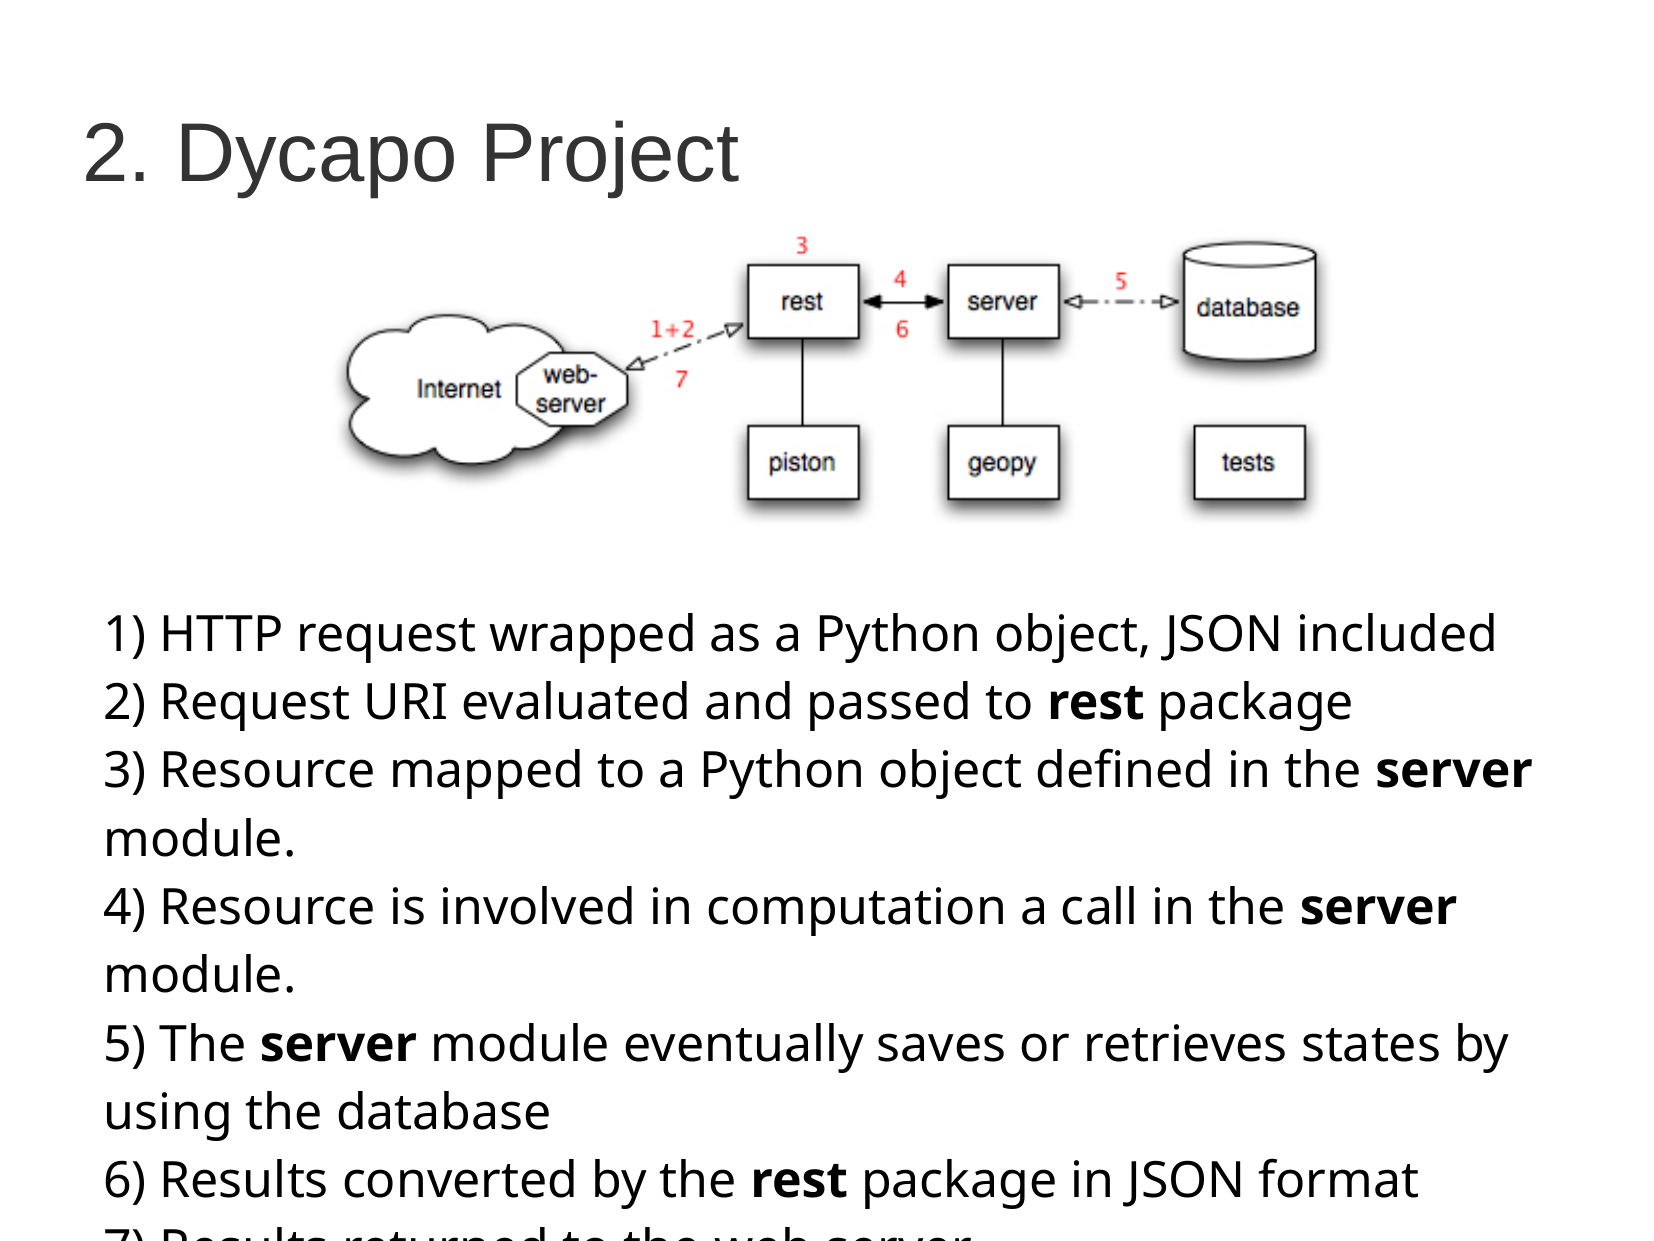

# 2. Dycapo Project
1) HTTP request wrapped as a Python object, JSON included
2) Request URI evaluated and passed to rest package
3) Resource mapped to a Python object defined in the server module.
4) Resource is involved in computation a call in the server module.
5) The server module eventually saves or retrieves states by using the database
6) Results converted by the rest package in JSON format
7) Results returned to the web server.